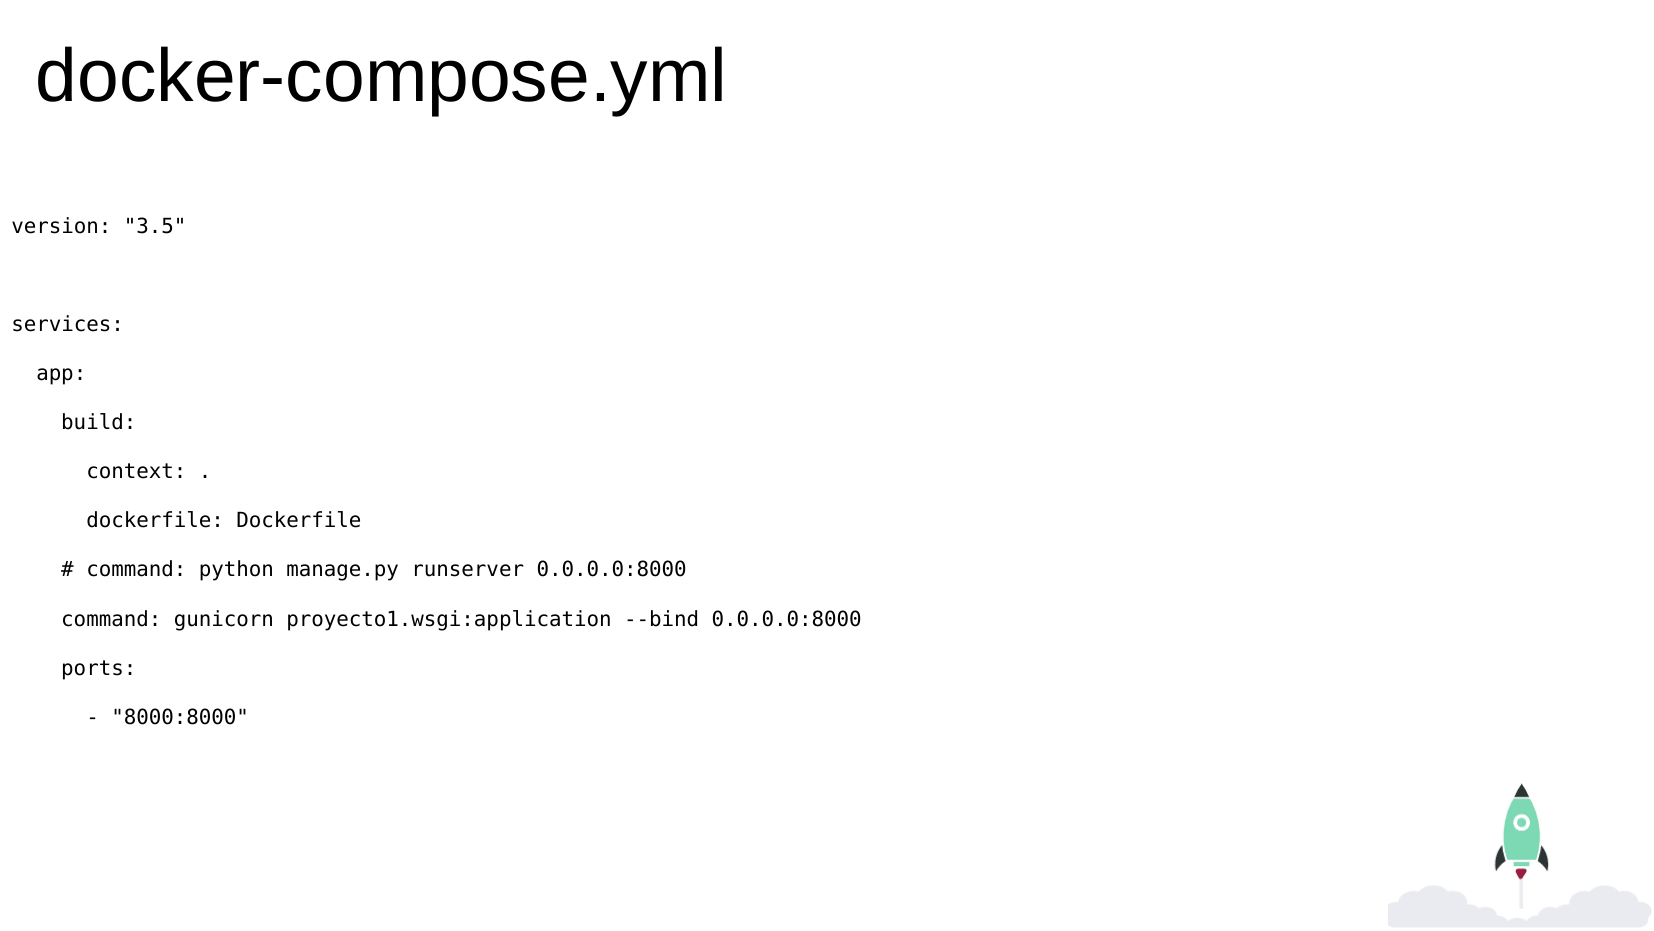

docker-compose.yml
version: "3.5"
services:
 app:
 build:
 context: .
 dockerfile: Dockerfile
 # command: python manage.py runserver 0.0.0.0:8000
 command: gunicorn proyecto1.wsgi:application --bind 0.0.0.0:8000
 ports:
 - "8000:8000"